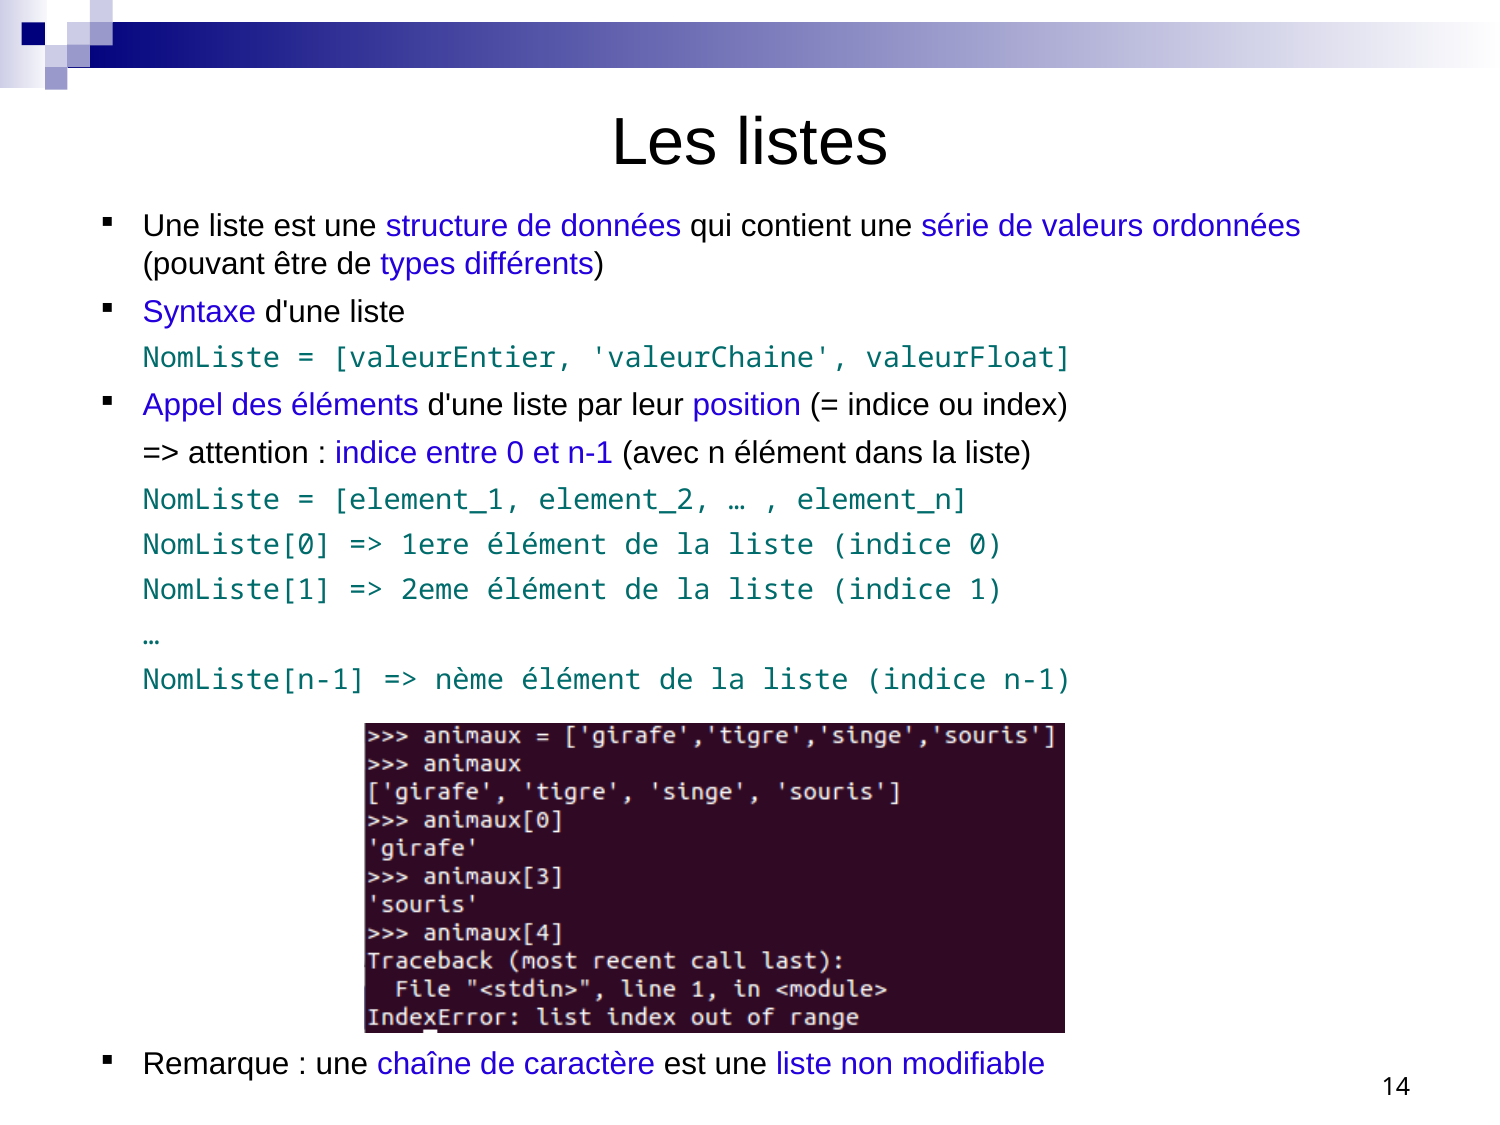

# Les listes
Une liste est une structure de données qui contient une série de valeurs ordonnées (pouvant être de types différents)
Syntaxe d'une liste
NomListe = [valeurEntier, 'valeurChaine', valeurFloat]
Appel des éléments d'une liste par leur position (= indice ou index)
=> attention : indice entre 0 et n-1 (avec n élément dans la liste)
NomListe = [element_1, element_2, … , element_n]
NomListe[0] => 1ere élément de la liste (indice 0)
NomListe[1] => 2eme élément de la liste (indice 1)
…
NomListe[n-1] => nème élément de la liste (indice n-1)
Remarque : une chaîne de caractère est une liste non modifiable
14